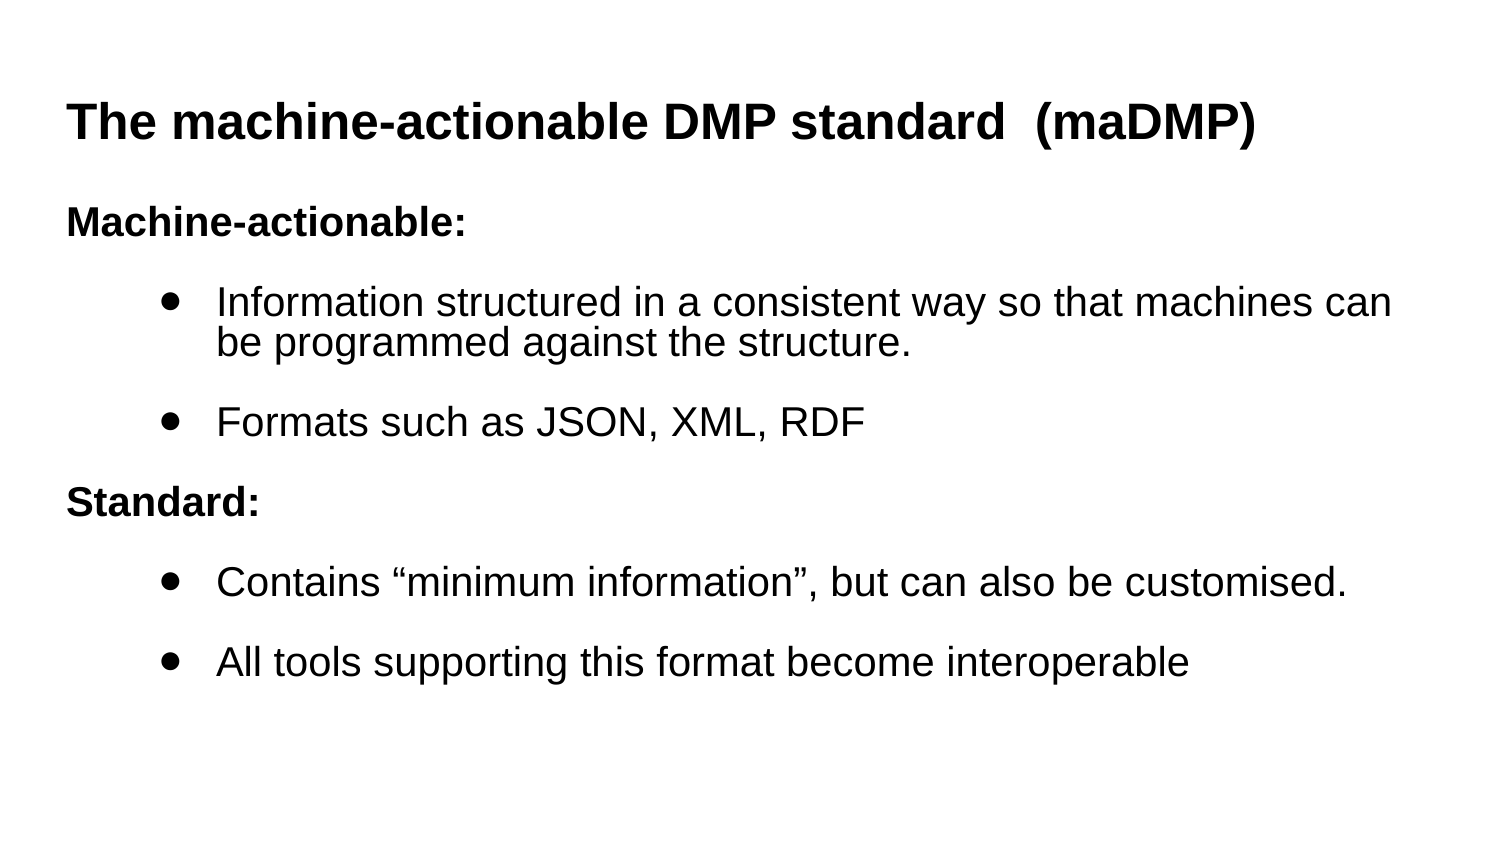

# The machine-actionable DMP standard (maDMP)
Machine-actionable:
Information structured in a consistent way so that machines can be programmed against the structure.
Formats such as JSON, XML, RDF
Standard:
Contains “minimum information”, but can also be customised.
All tools supporting this format become interoperable